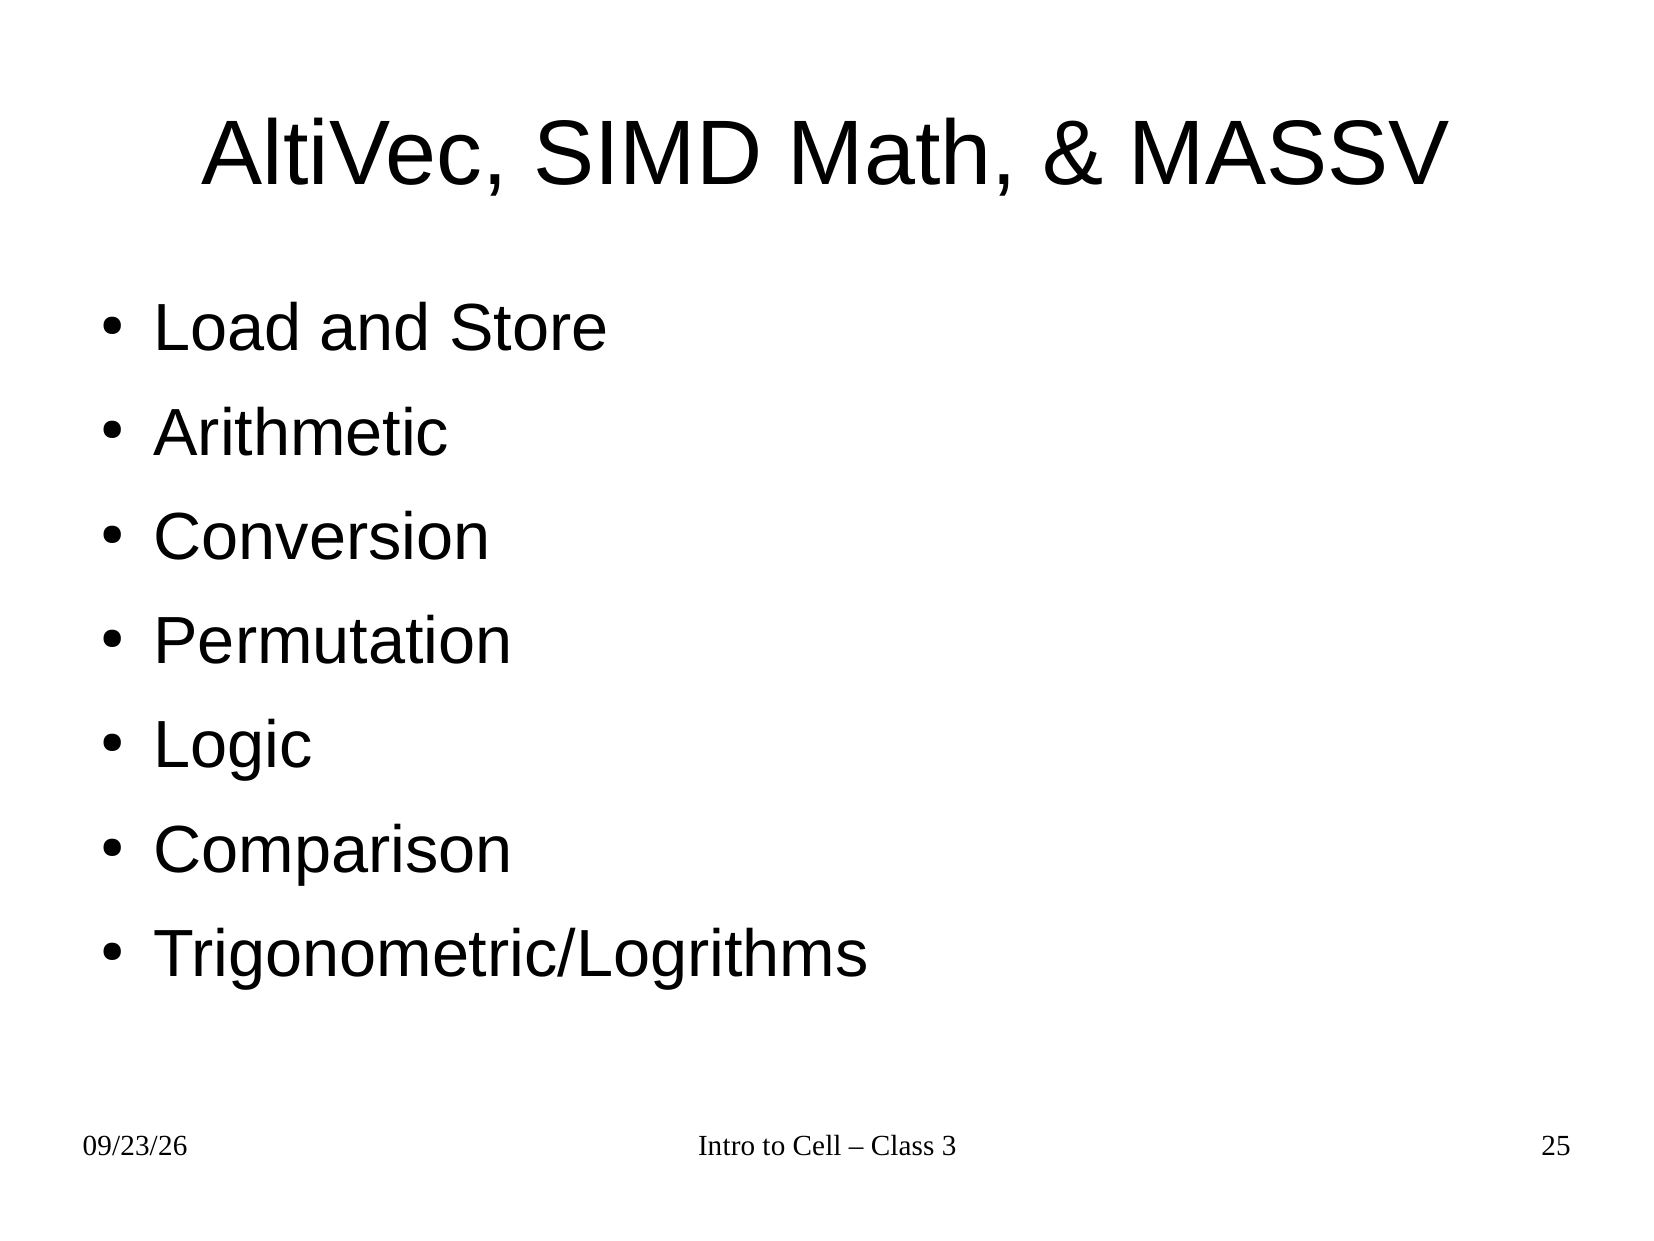

# AltiVec, SIMD Math, & MASSV
Load and Store
Arithmetic
Conversion
Permutation
Logic
Comparison
Trigonometric/Logrithms
Cell Programming Workshop
25